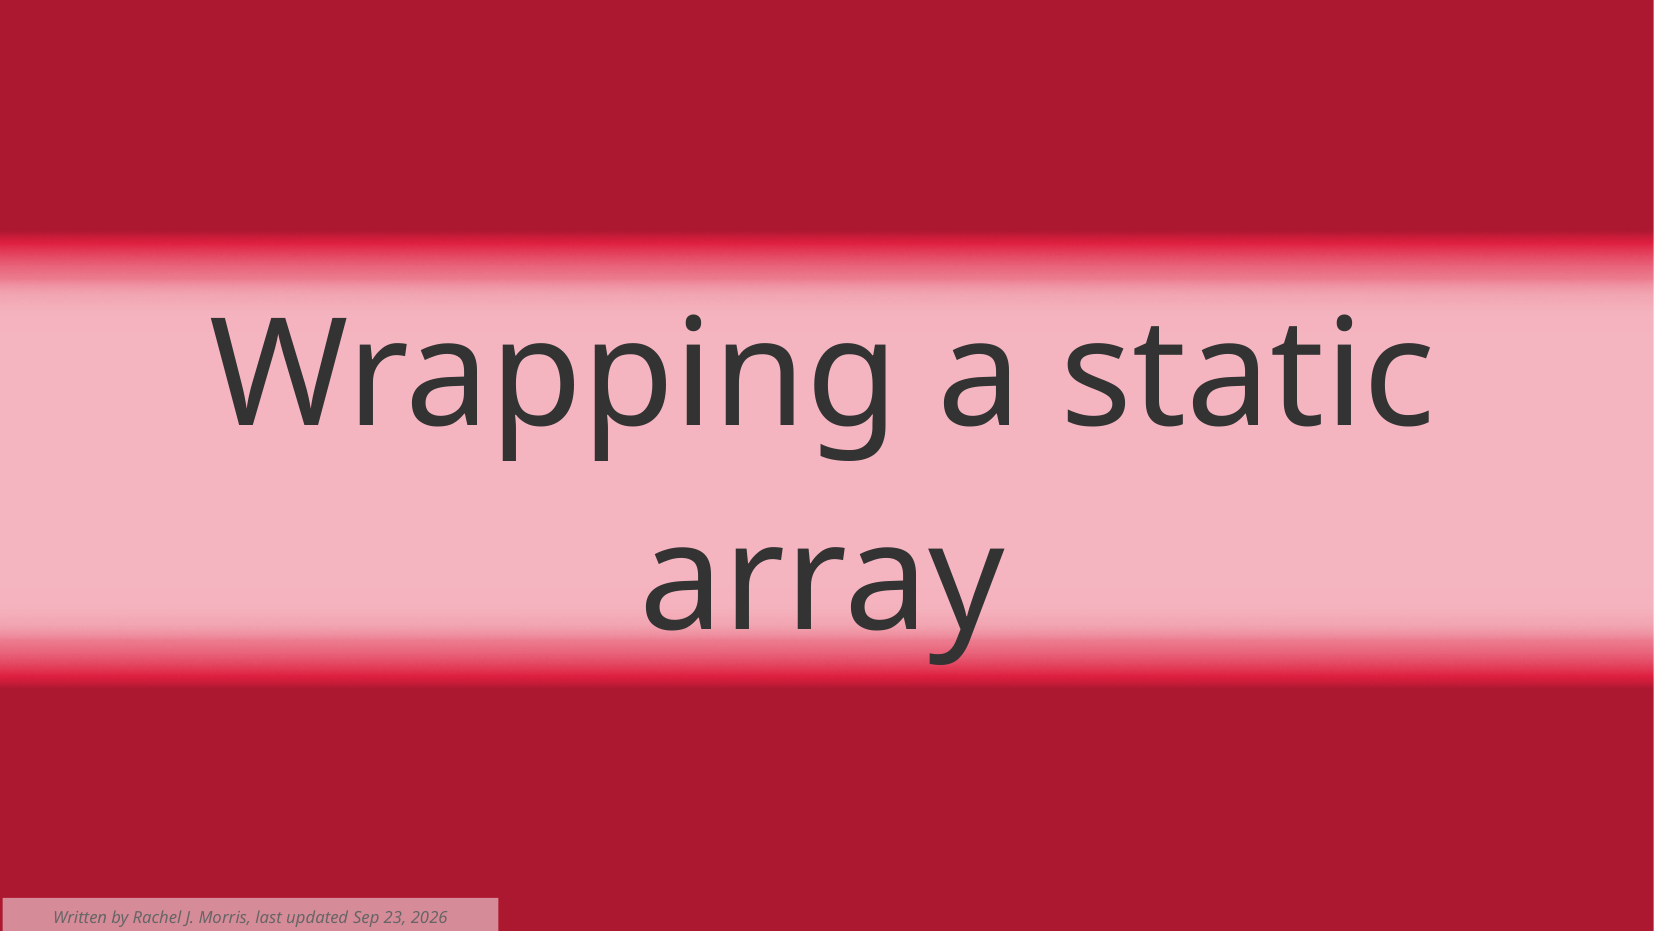

# Wrapping a static array
Written by Rachel J. Morris, last updated